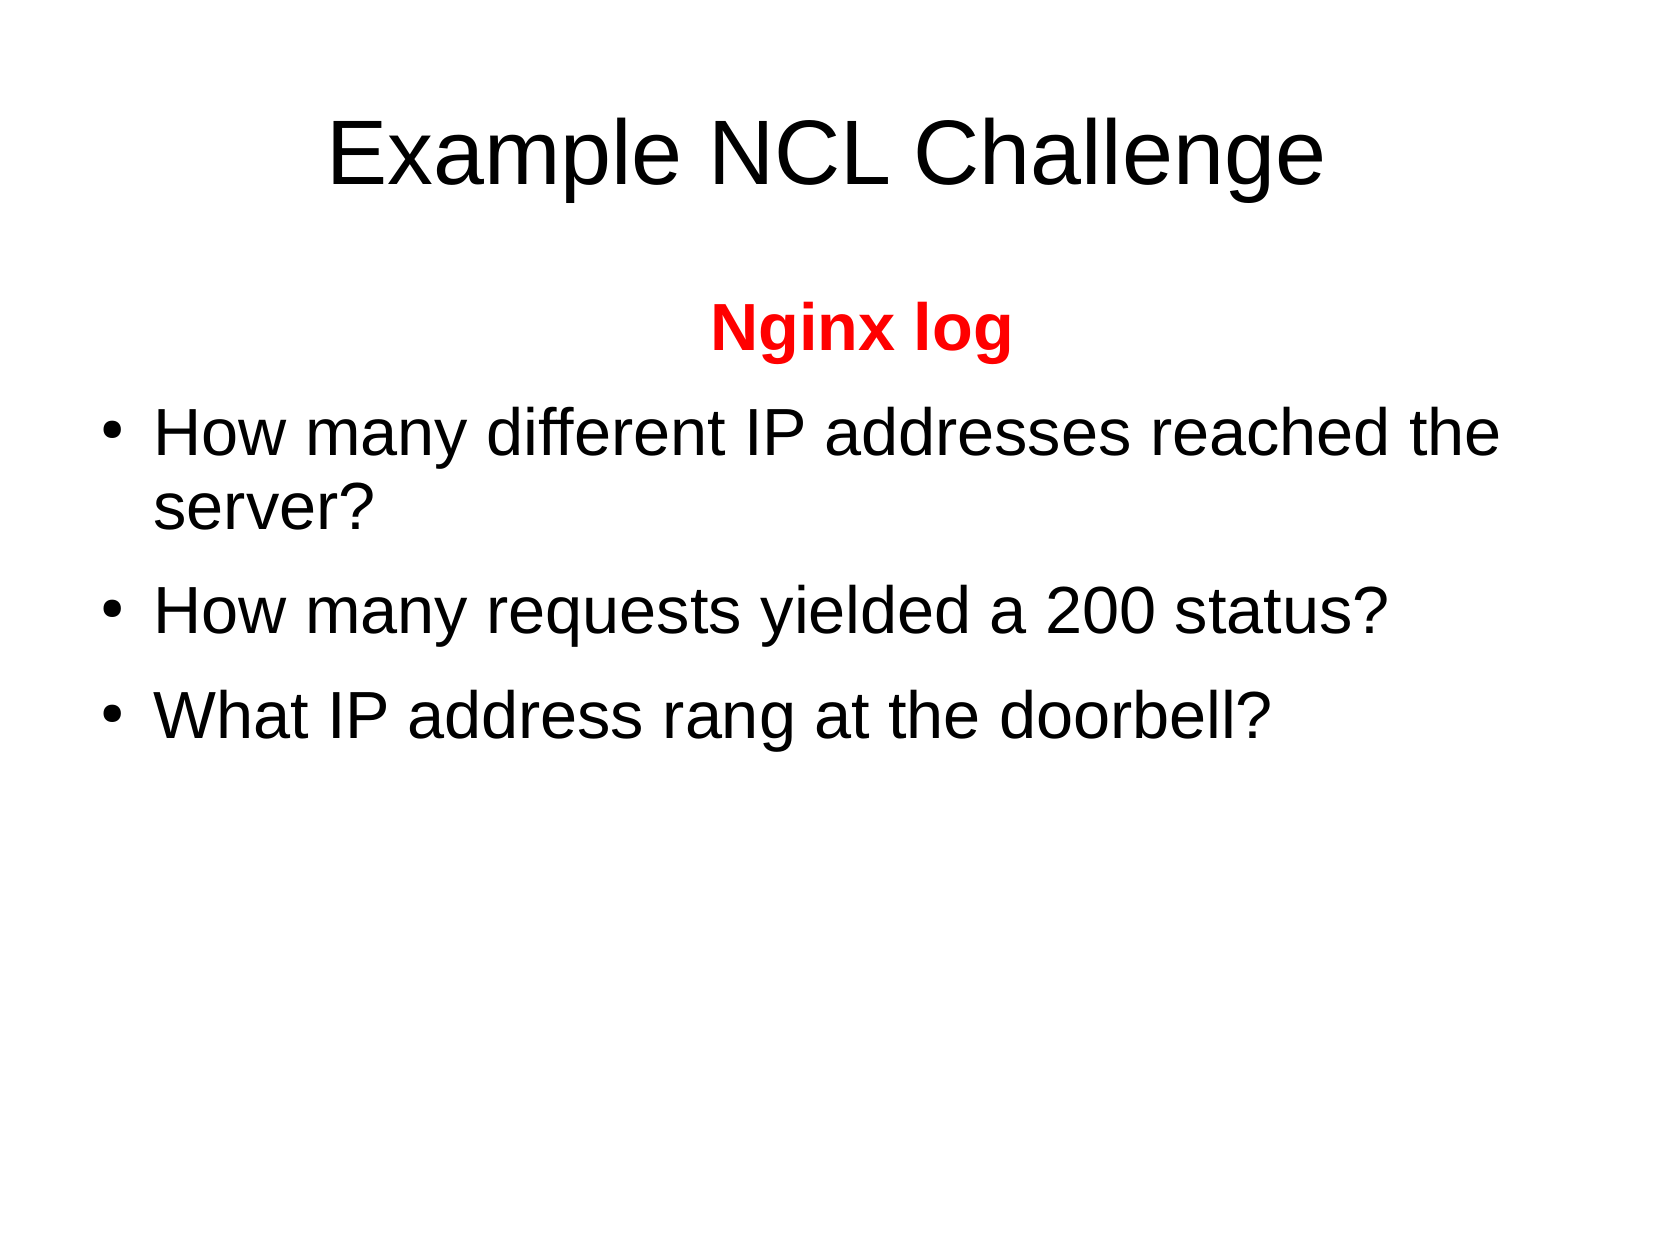

# Example NCL Challenge
Nginx log
How many different IP addresses reached the server?
How many requests yielded a 200 status?
What IP address rang at the doorbell?